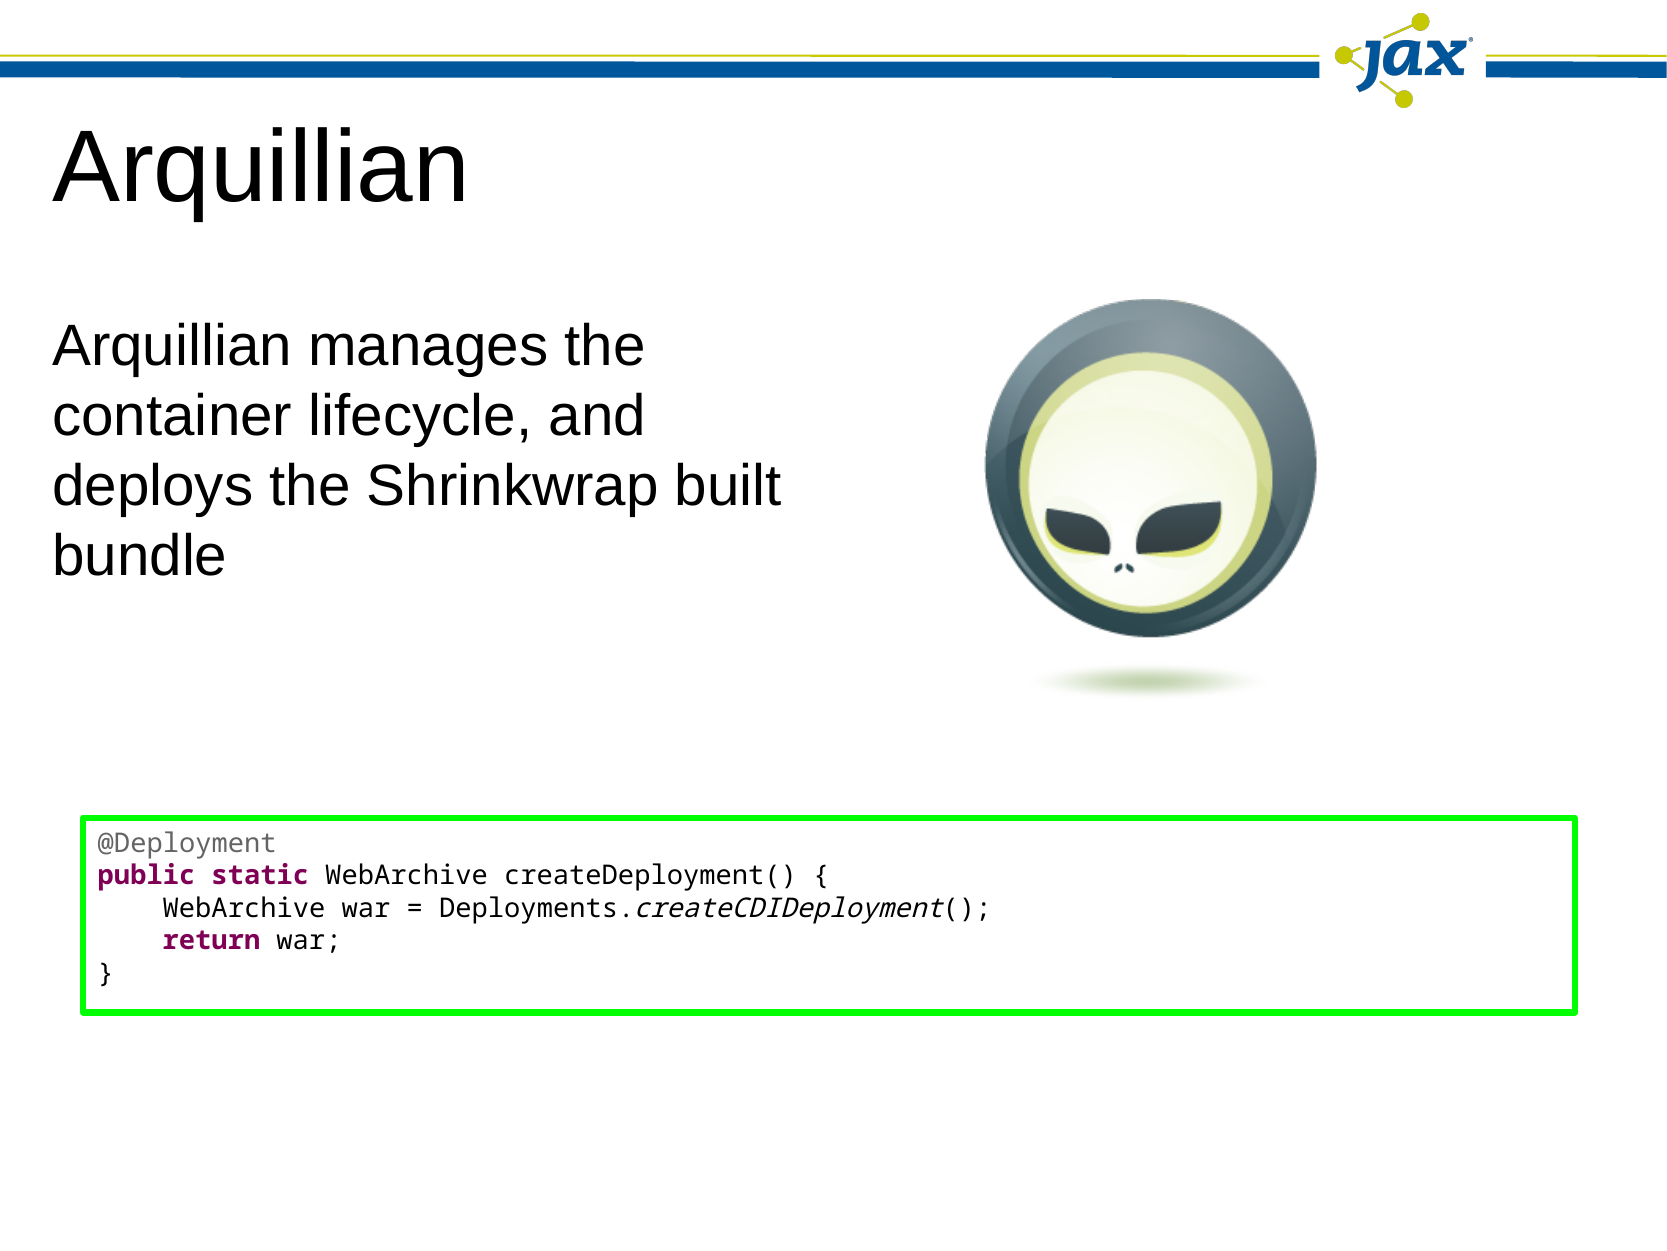

# Arquillian
Arquillian manages the container lifecycle, and deploys the Shrinkwrap built bundle
@Deployment
public static WebArchive createDeployment() {
 WebArchive war = Deployments.createCDIDeployment();
 return war;
}